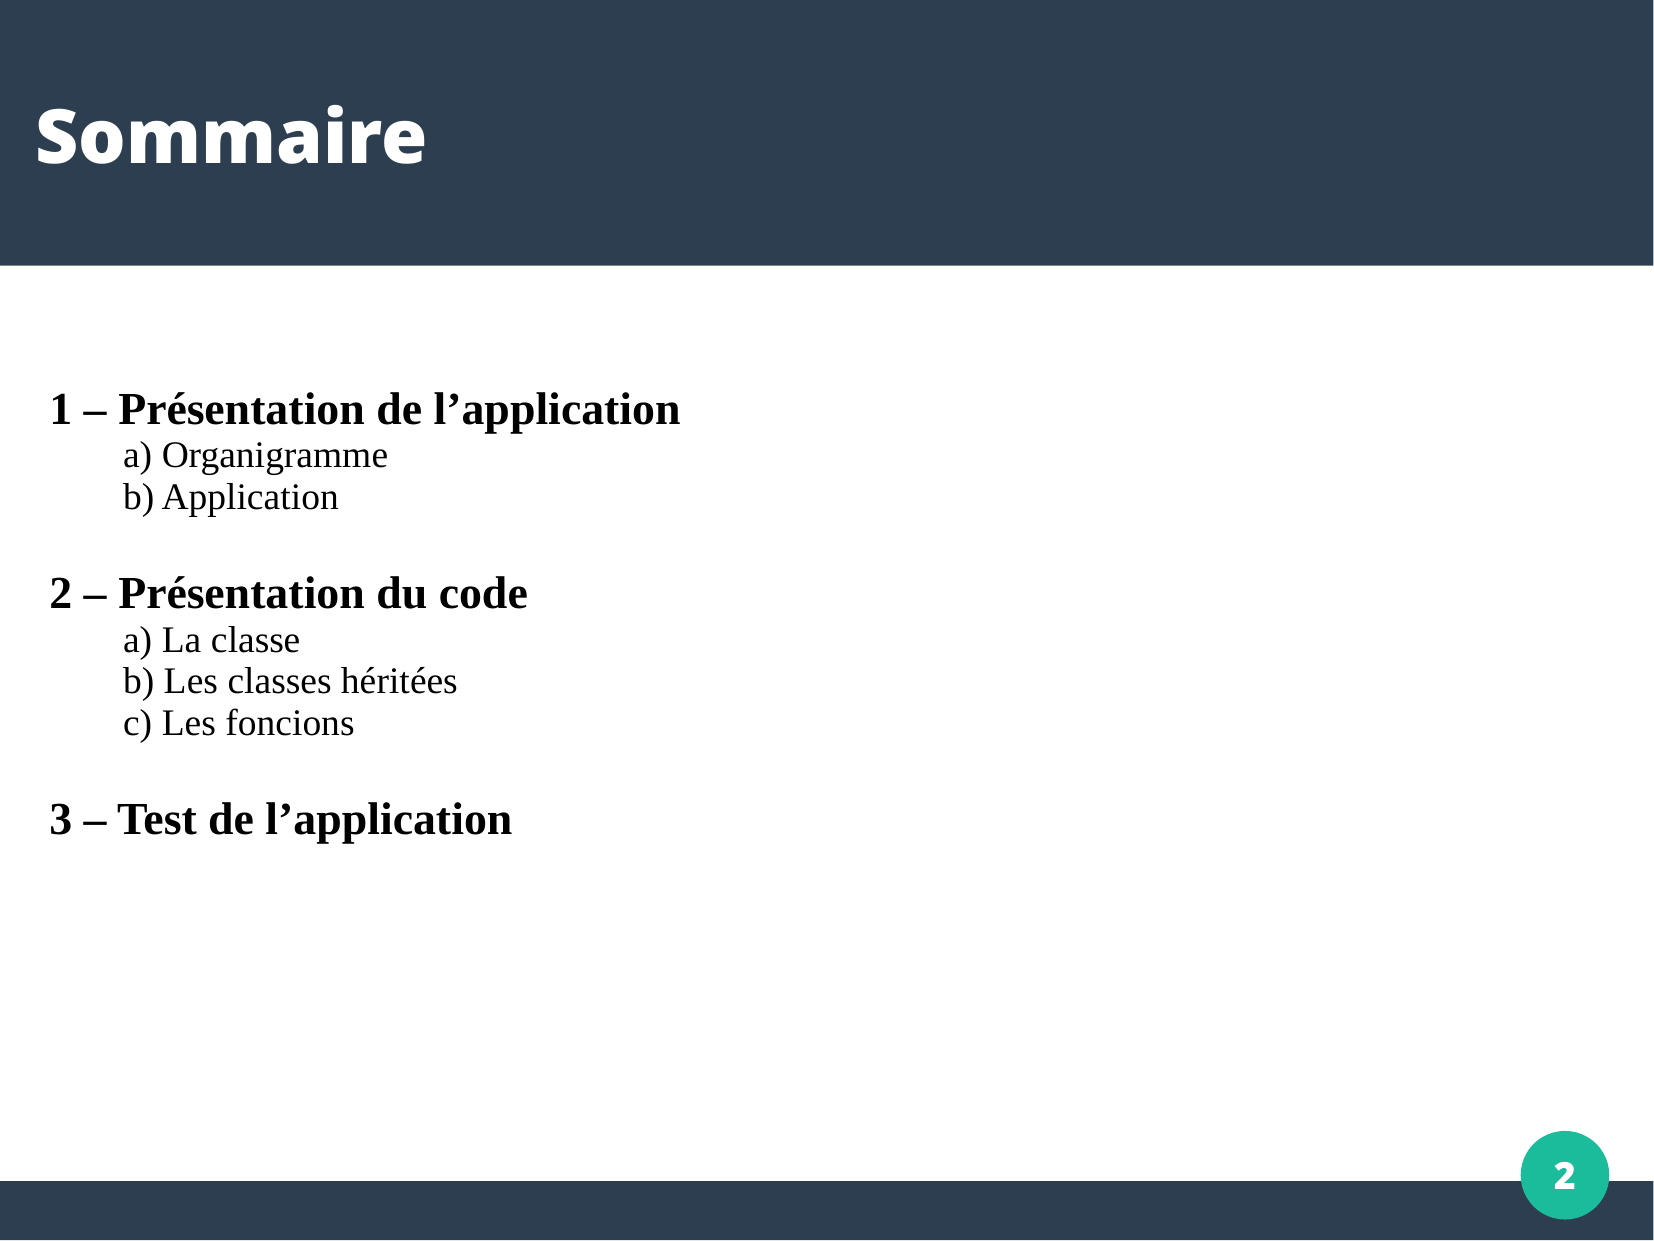

# Sommaire
1 – Présentation de l’application
	a) Organigramme
	b) Application
2 – Présentation du code
	a) La classe
	b) Les classes héritées
	c) Les foncions
3 – Test de l’application
2